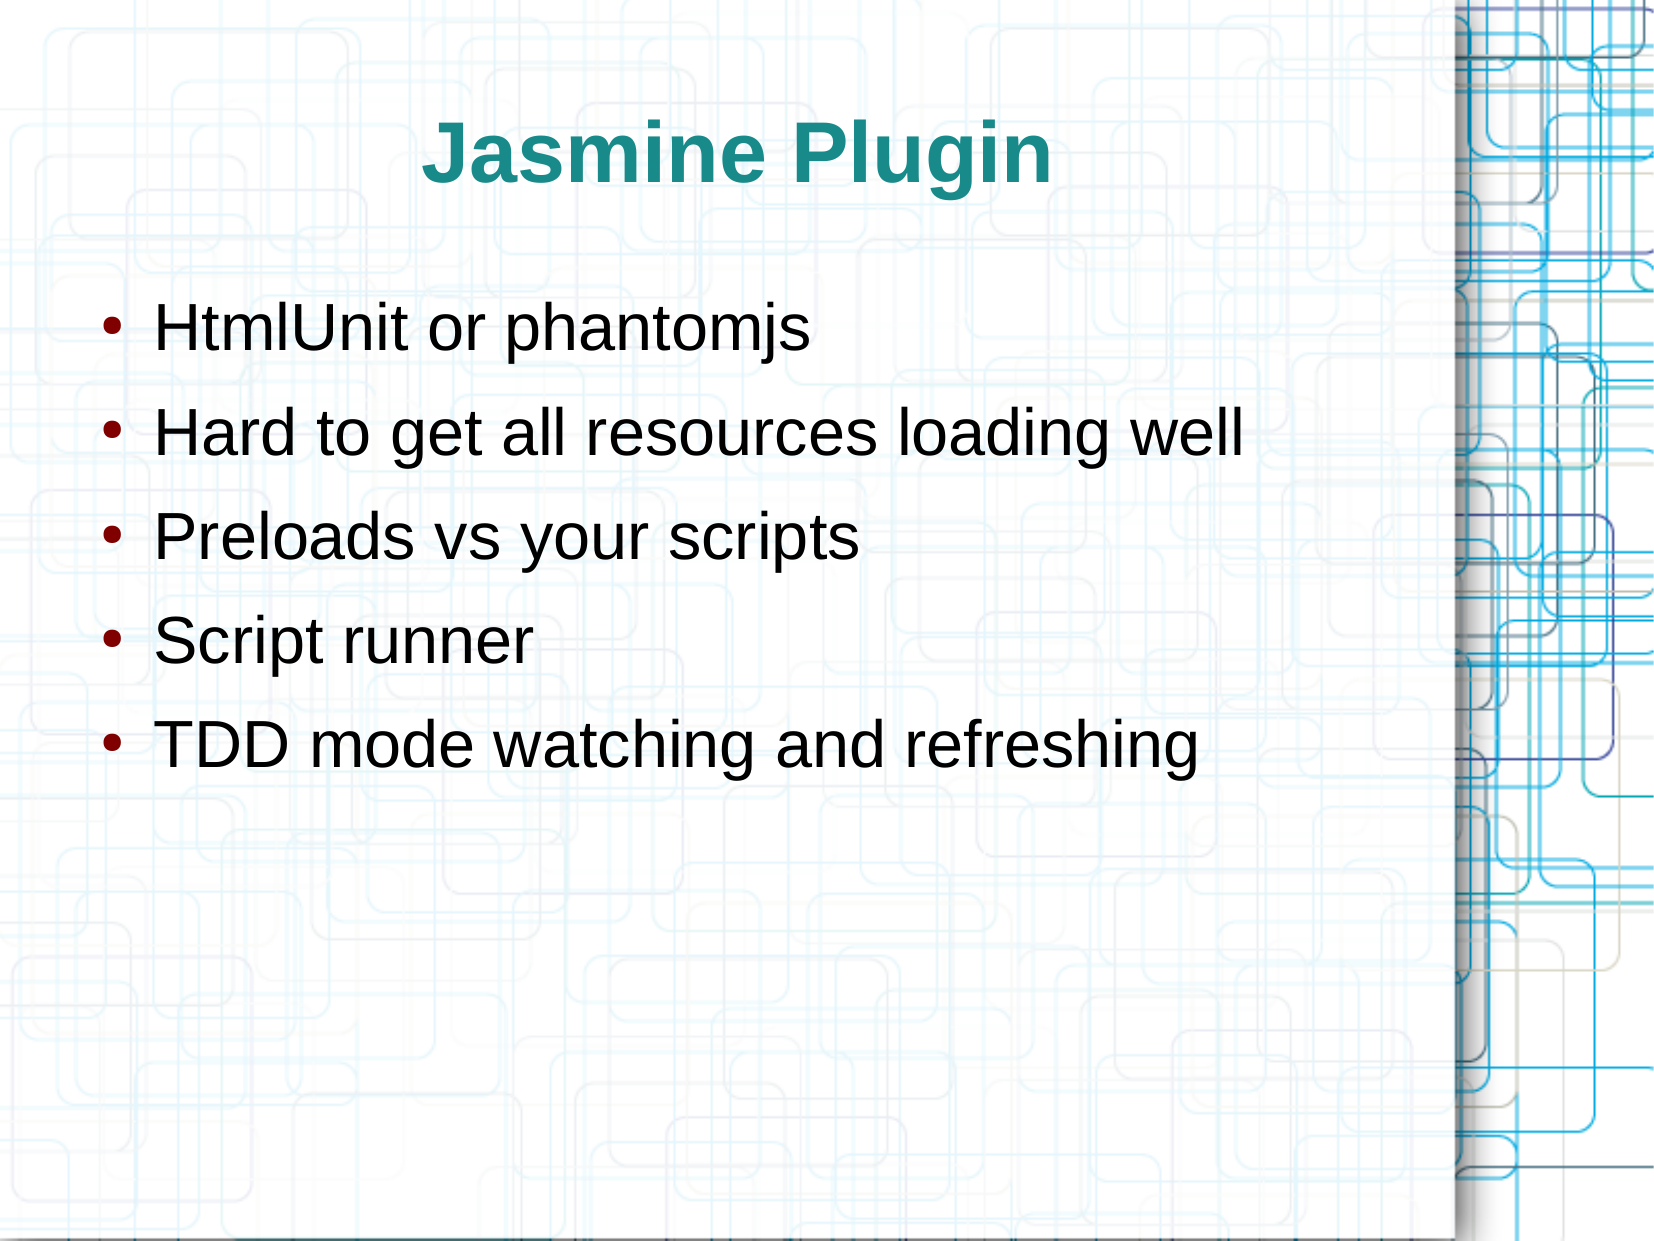

# Jasmine Plugin
HtmlUnit or phantomjs
Hard to get all resources loading well
Preloads vs your scripts
Script runner
TDD mode watching and refreshing